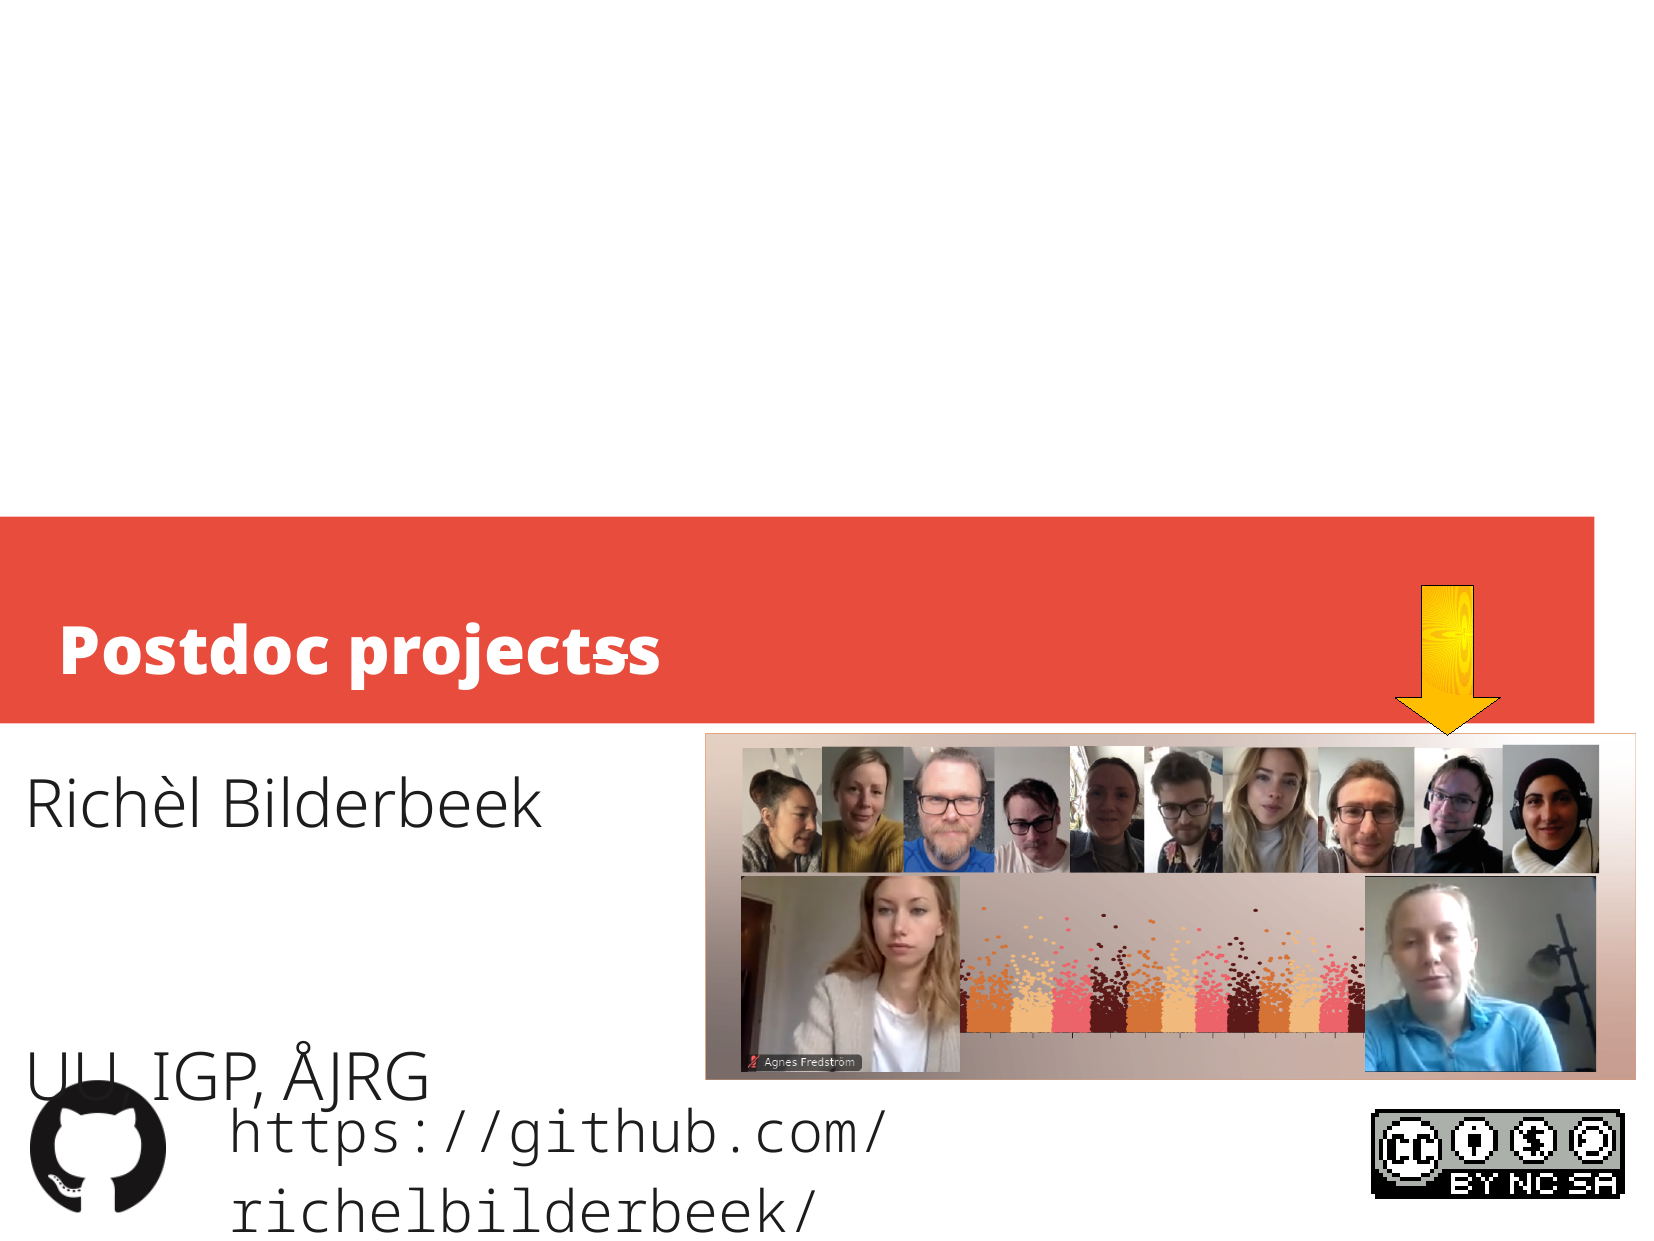

# Postdoc projectss
Richèl Bilderbeek
UU, IGP, ÅJRG
https://github.com/richelbilderbeek/
 igp_presentation_20210511